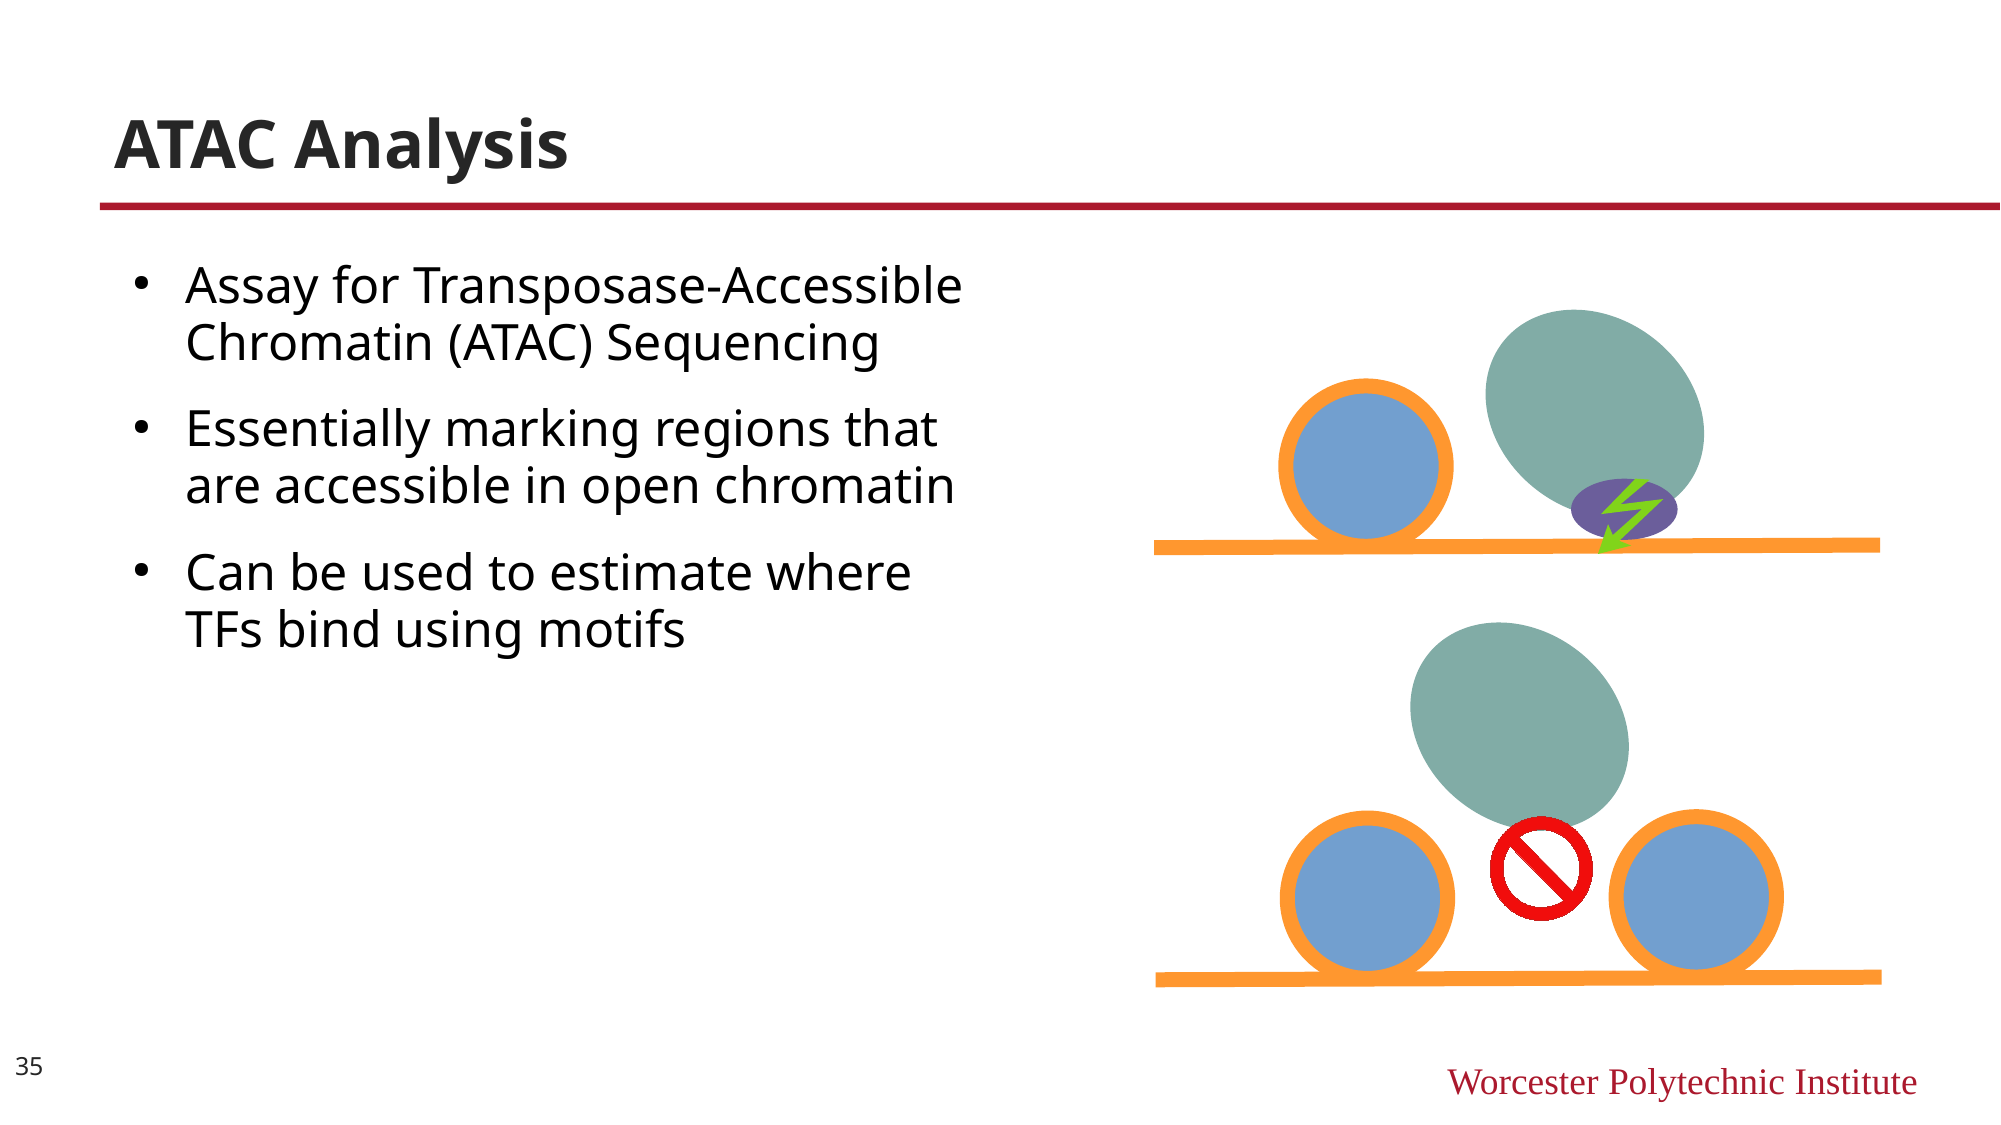

# ATAC Analysis
Assay for Transposase-Accessible Chromatin (ATAC) Sequencing
Essentially marking regions that are accessible in open chromatin
Can be used to estimate where TFs bind using motifs
35